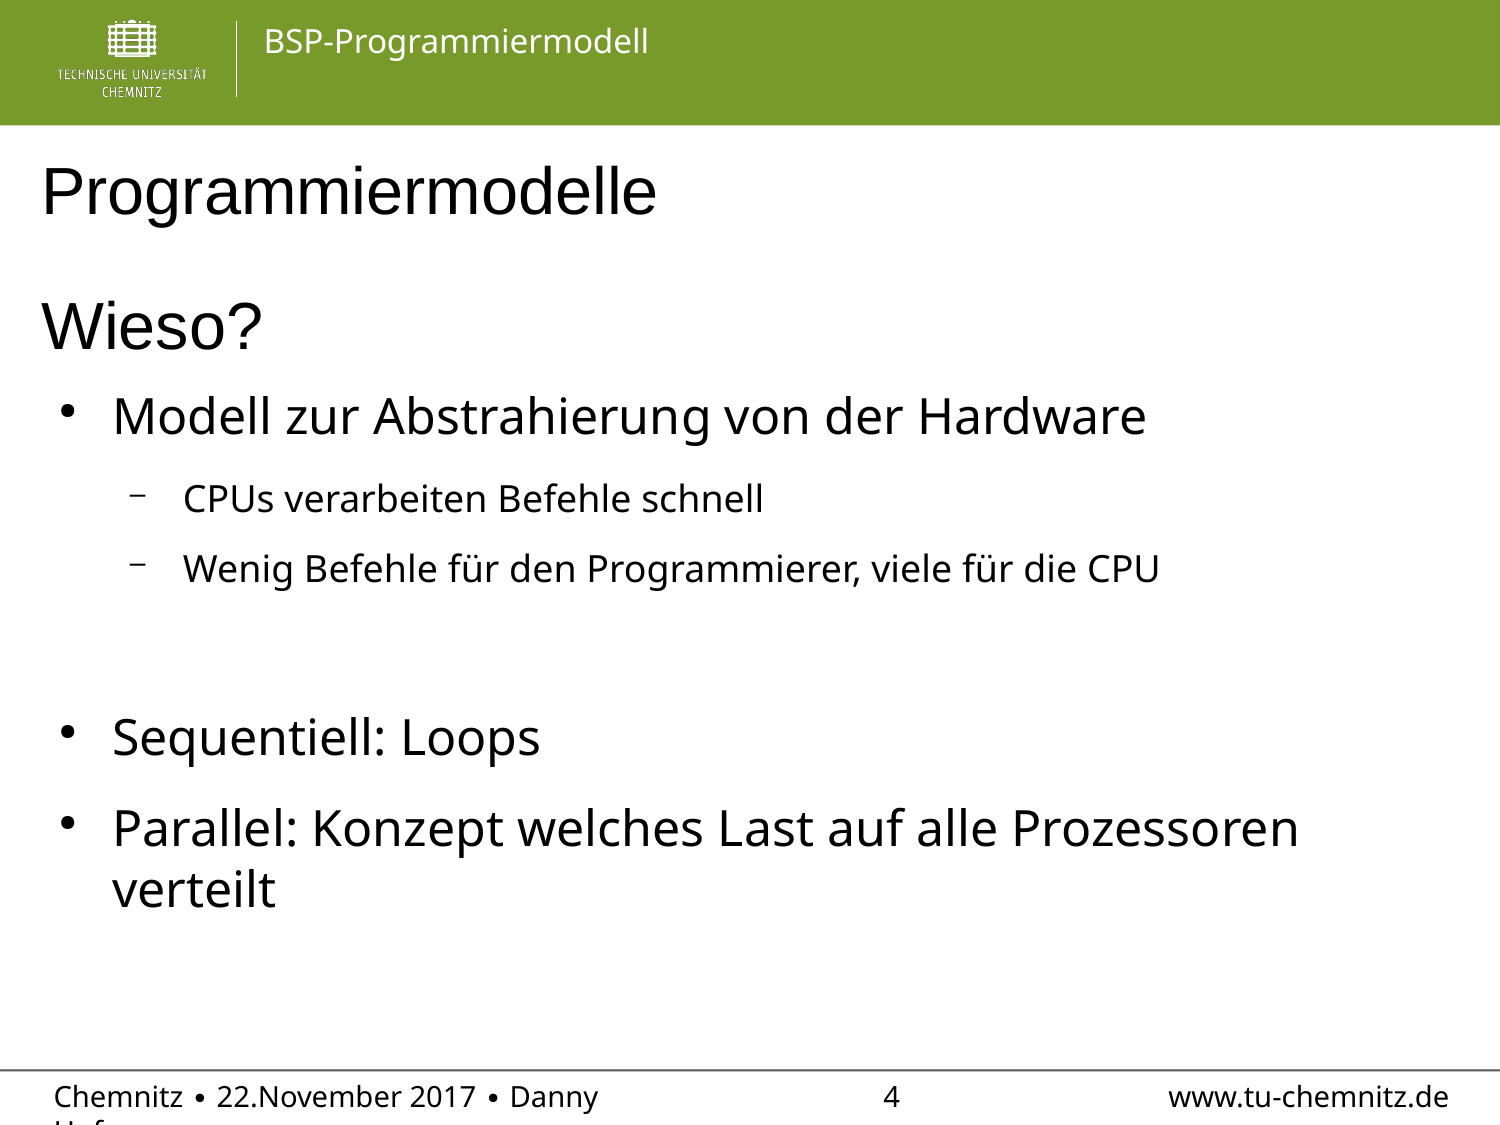

# Programmiermodelle Wieso?
Modell zur Abstrahierung von der Hardware
CPUs verarbeiten Befehle schnell
Wenig Befehle für den Programmierer, viele für die CPU
Sequentiell: Loops
Parallel: Konzept welches Last auf alle Prozessoren verteilt